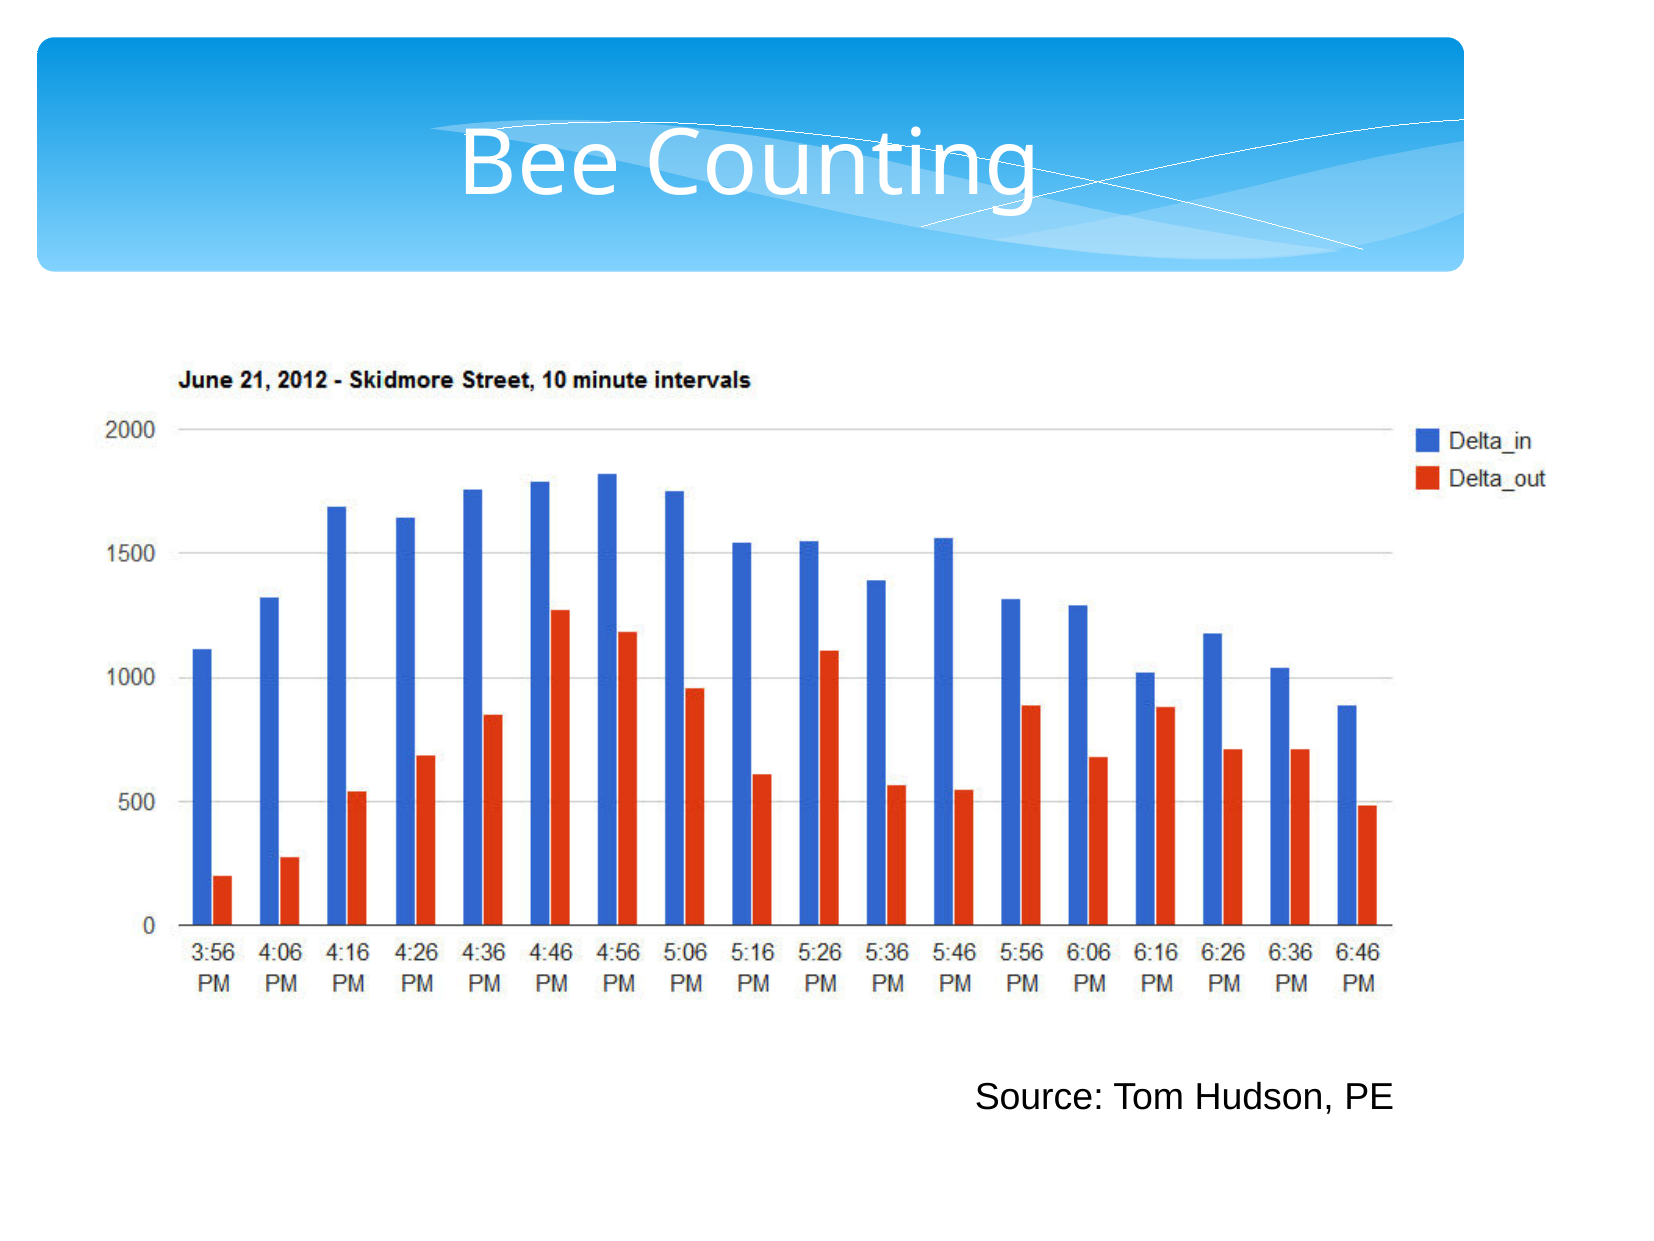

# Bee Counting
Source: Tom Hudson, PE